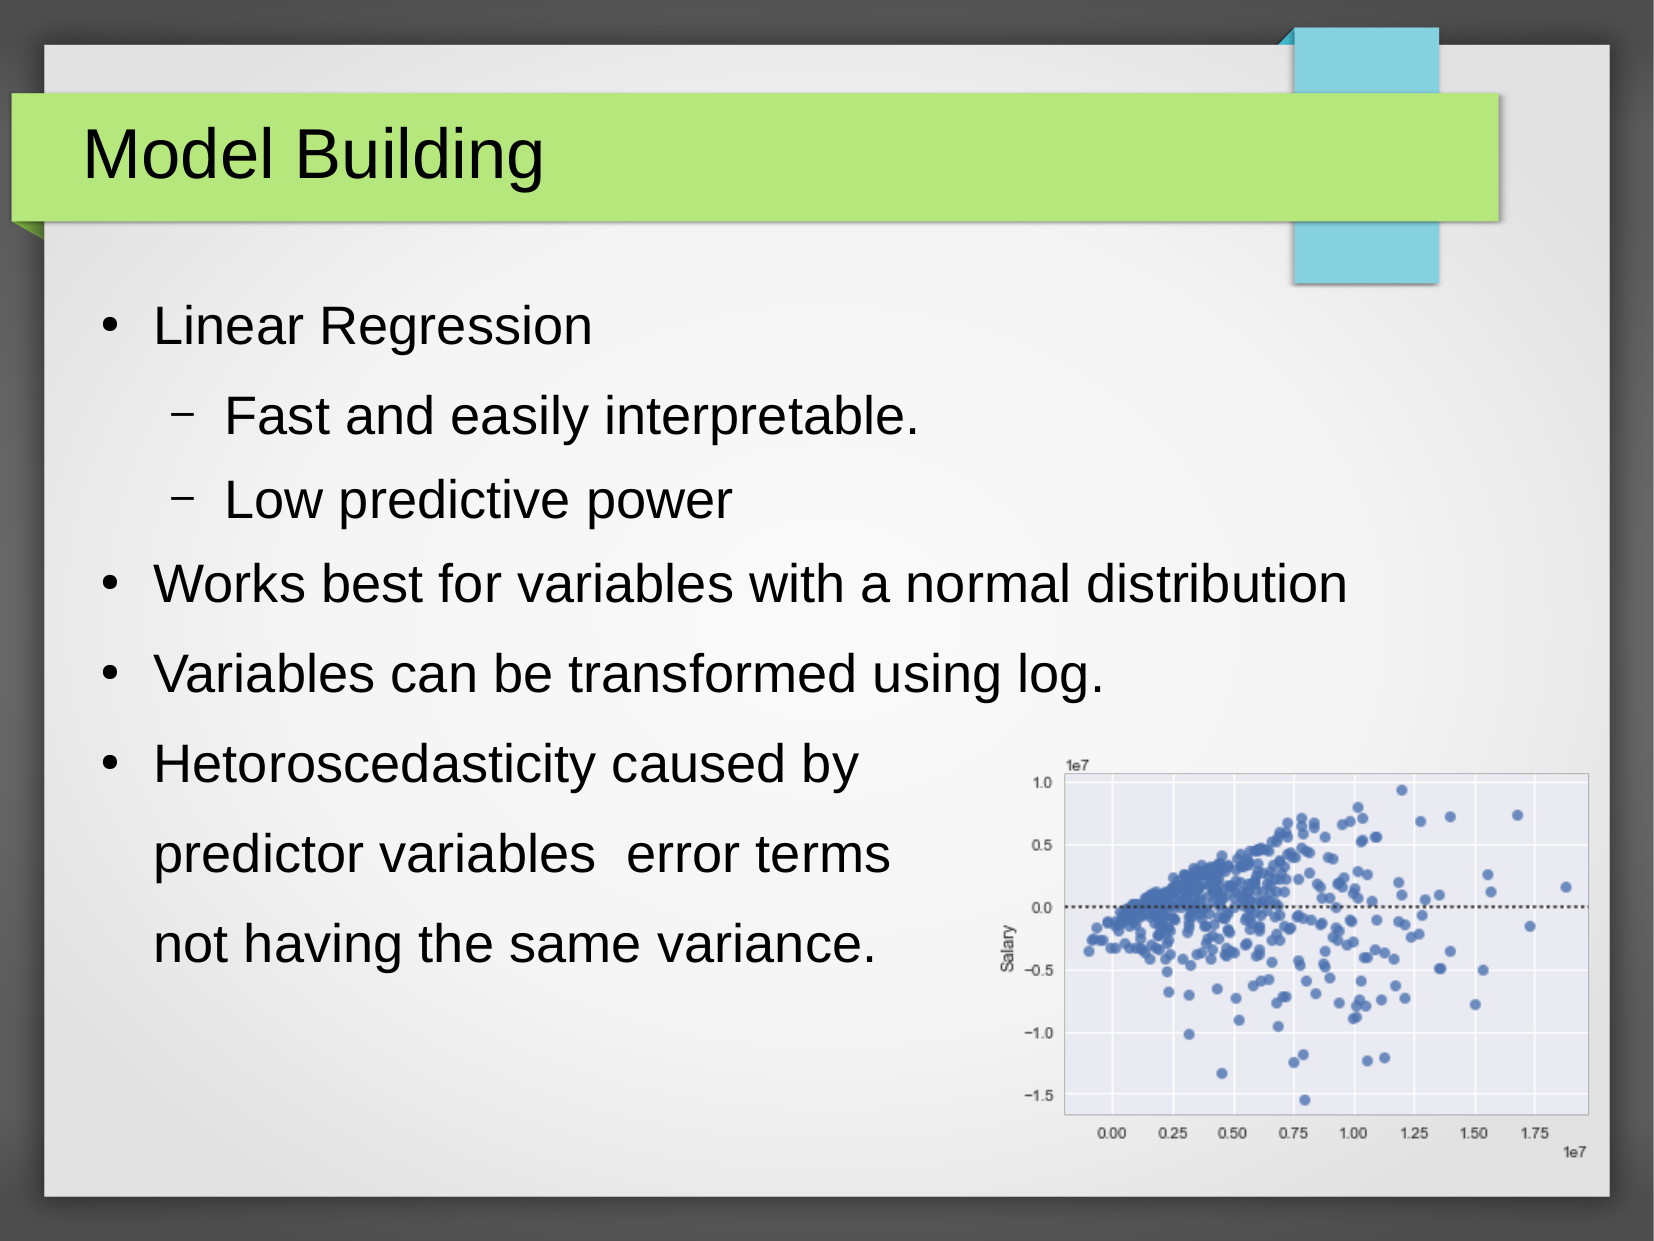

# Model Building
Linear Regression
Fast and easily interpretable.
Low predictive power
Works best for variables with a normal distribution
Variables can be transformed using log.
Hetoroscedasticity caused by
predictor variables error terms
not having the same variance.